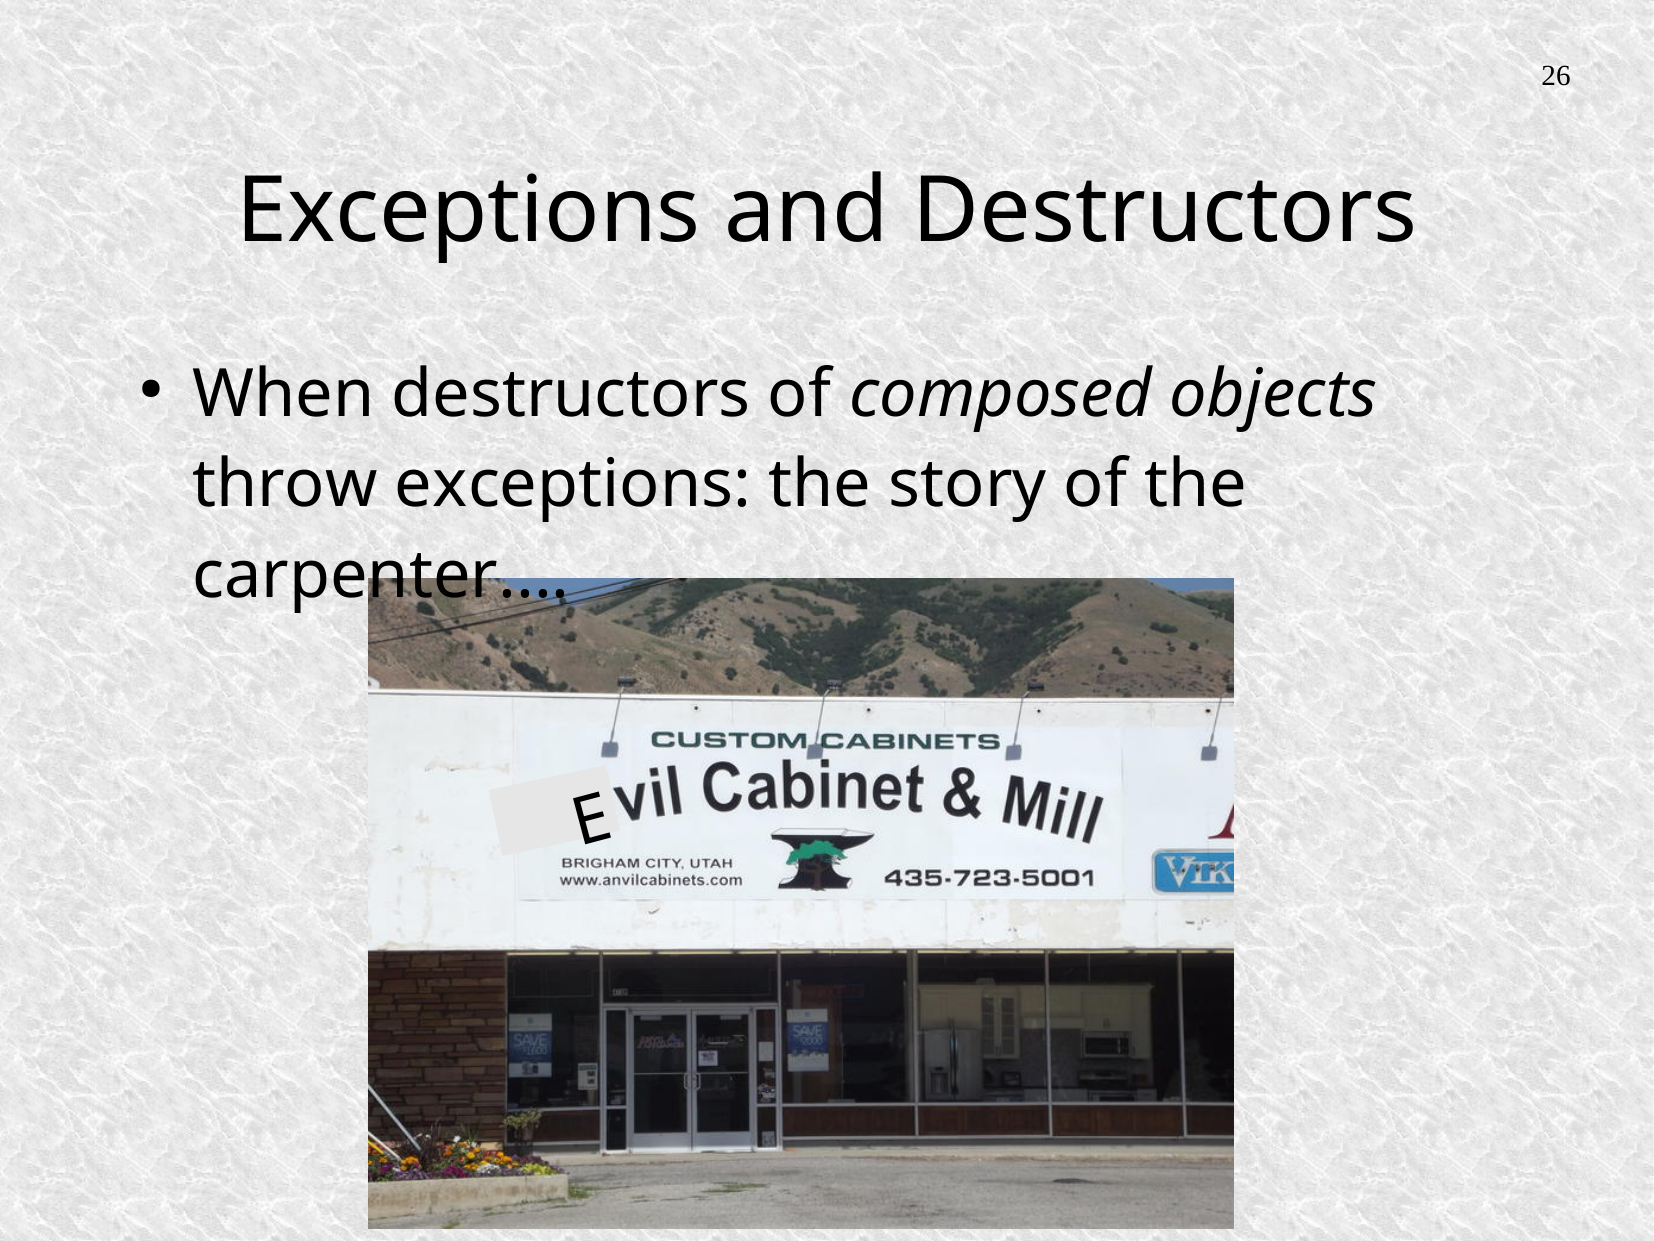

26
# Exceptions and Destructors
When destructors of composed objects throw exceptions: the story of the carpenter....
E